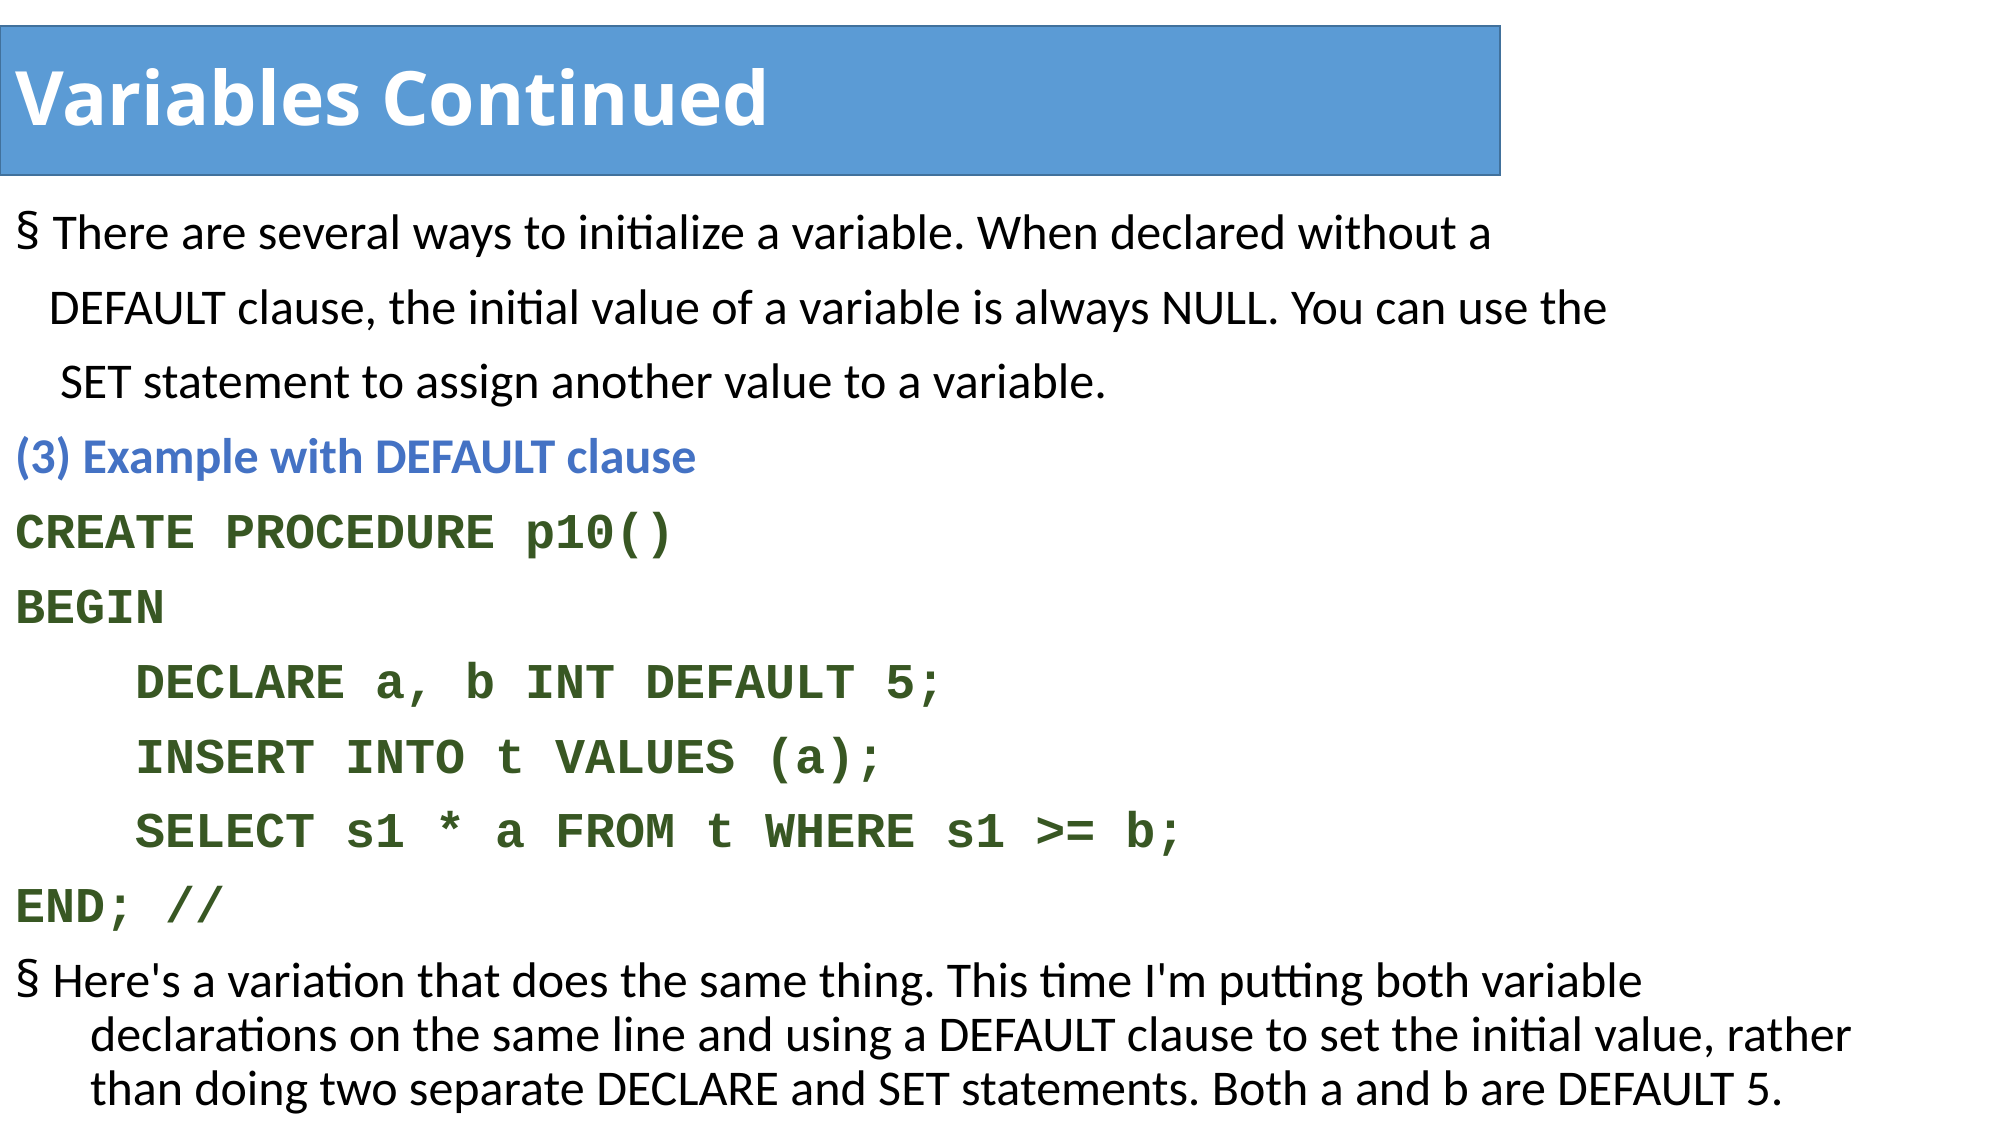

# Variables Continued
There are several ways to initialize a variable. When declared without a
 DEFAULT clause, the initial value of a variable is always NULL. You can use the
 SET statement to assign another value to a variable.
(3) Example with DEFAULT clause
CREATE PROCEDURE p10()
BEGIN
 DECLARE a, b INT DEFAULT 5;
 INSERT INTO t VALUES (a);
 SELECT s1 * a FROM t WHERE s1 >= b;
END; //
Here's a variation that does the same thing. This time I'm putting both variable declarations on the same line and using a DEFAULT clause to set the initial value, rather than doing two separate DECLARE and SET statements. Both a and b are DEFAULT 5.